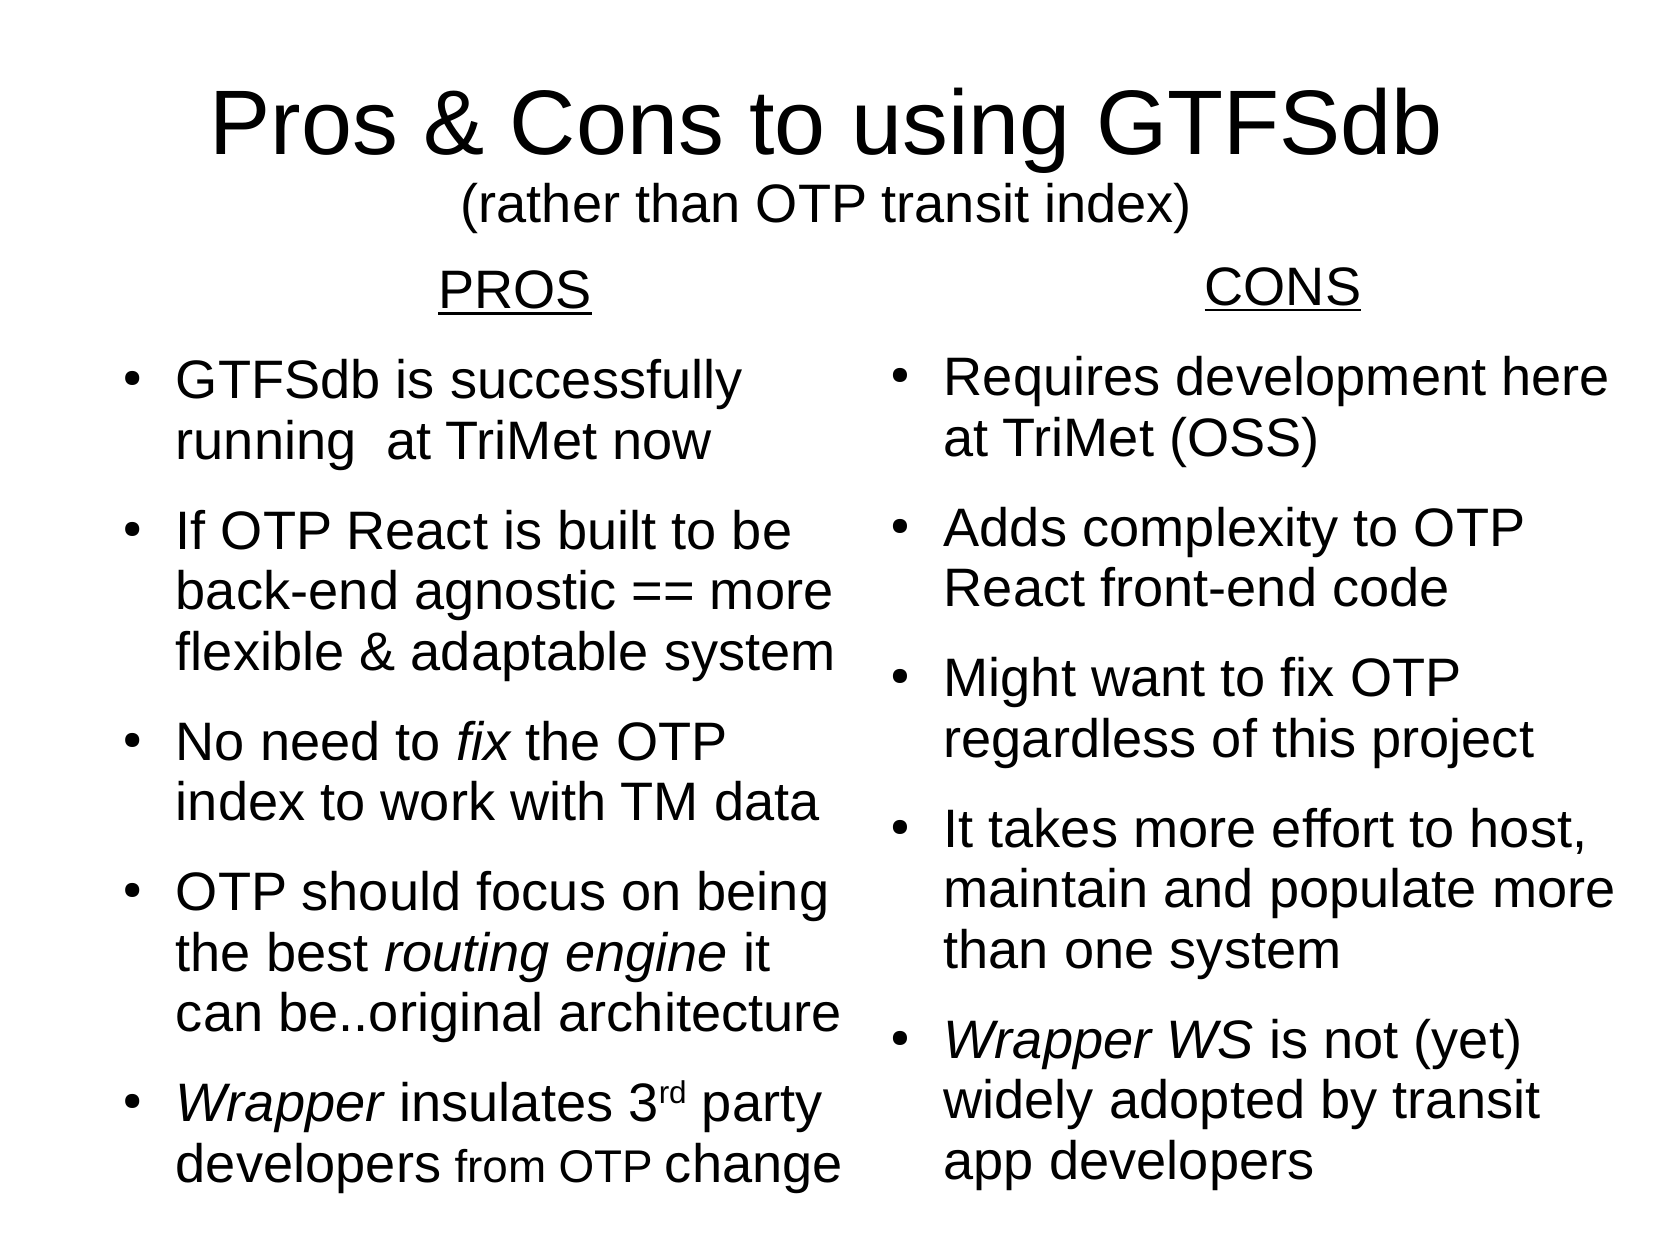

# Pros & Cons to using GTFSdb (rather than OTP transit index)
CONS
Requires development here at TriMet (OSS)
Adds complexity to OTP React front-end code
Might want to fix OTP regardless of this project
It takes more effort to host, maintain and populate more than one system
Wrapper WS is not (yet) widely adopted by transit app developers
PROS
GTFSdb is successfully running at TriMet now
If OTP React is built to be back-end agnostic == more flexible & adaptable system
No need to fix the OTP index to work with TM data
OTP should focus on being the best routing engine it can be..original architecture
Wrapper insulates 3rd party developers from OTP change